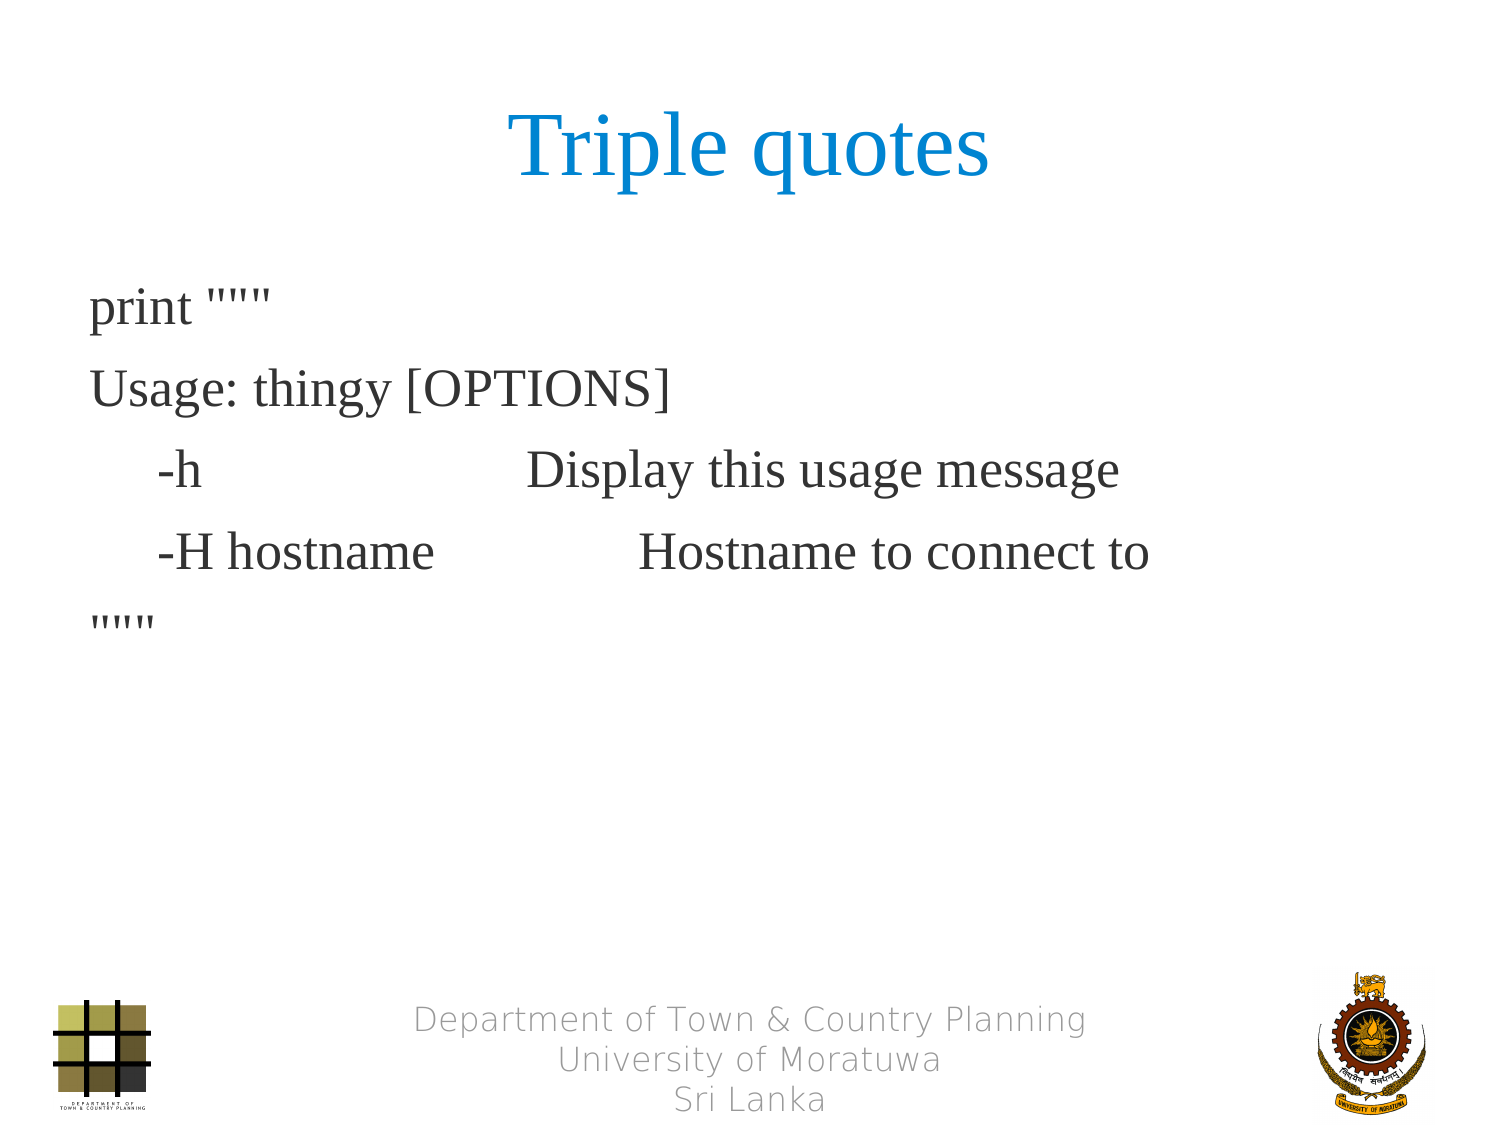

# Triple quotes
print """
Usage: thingy [OPTIONS]
 -h Display this usage message
 -H hostname Hostname to connect to
"""